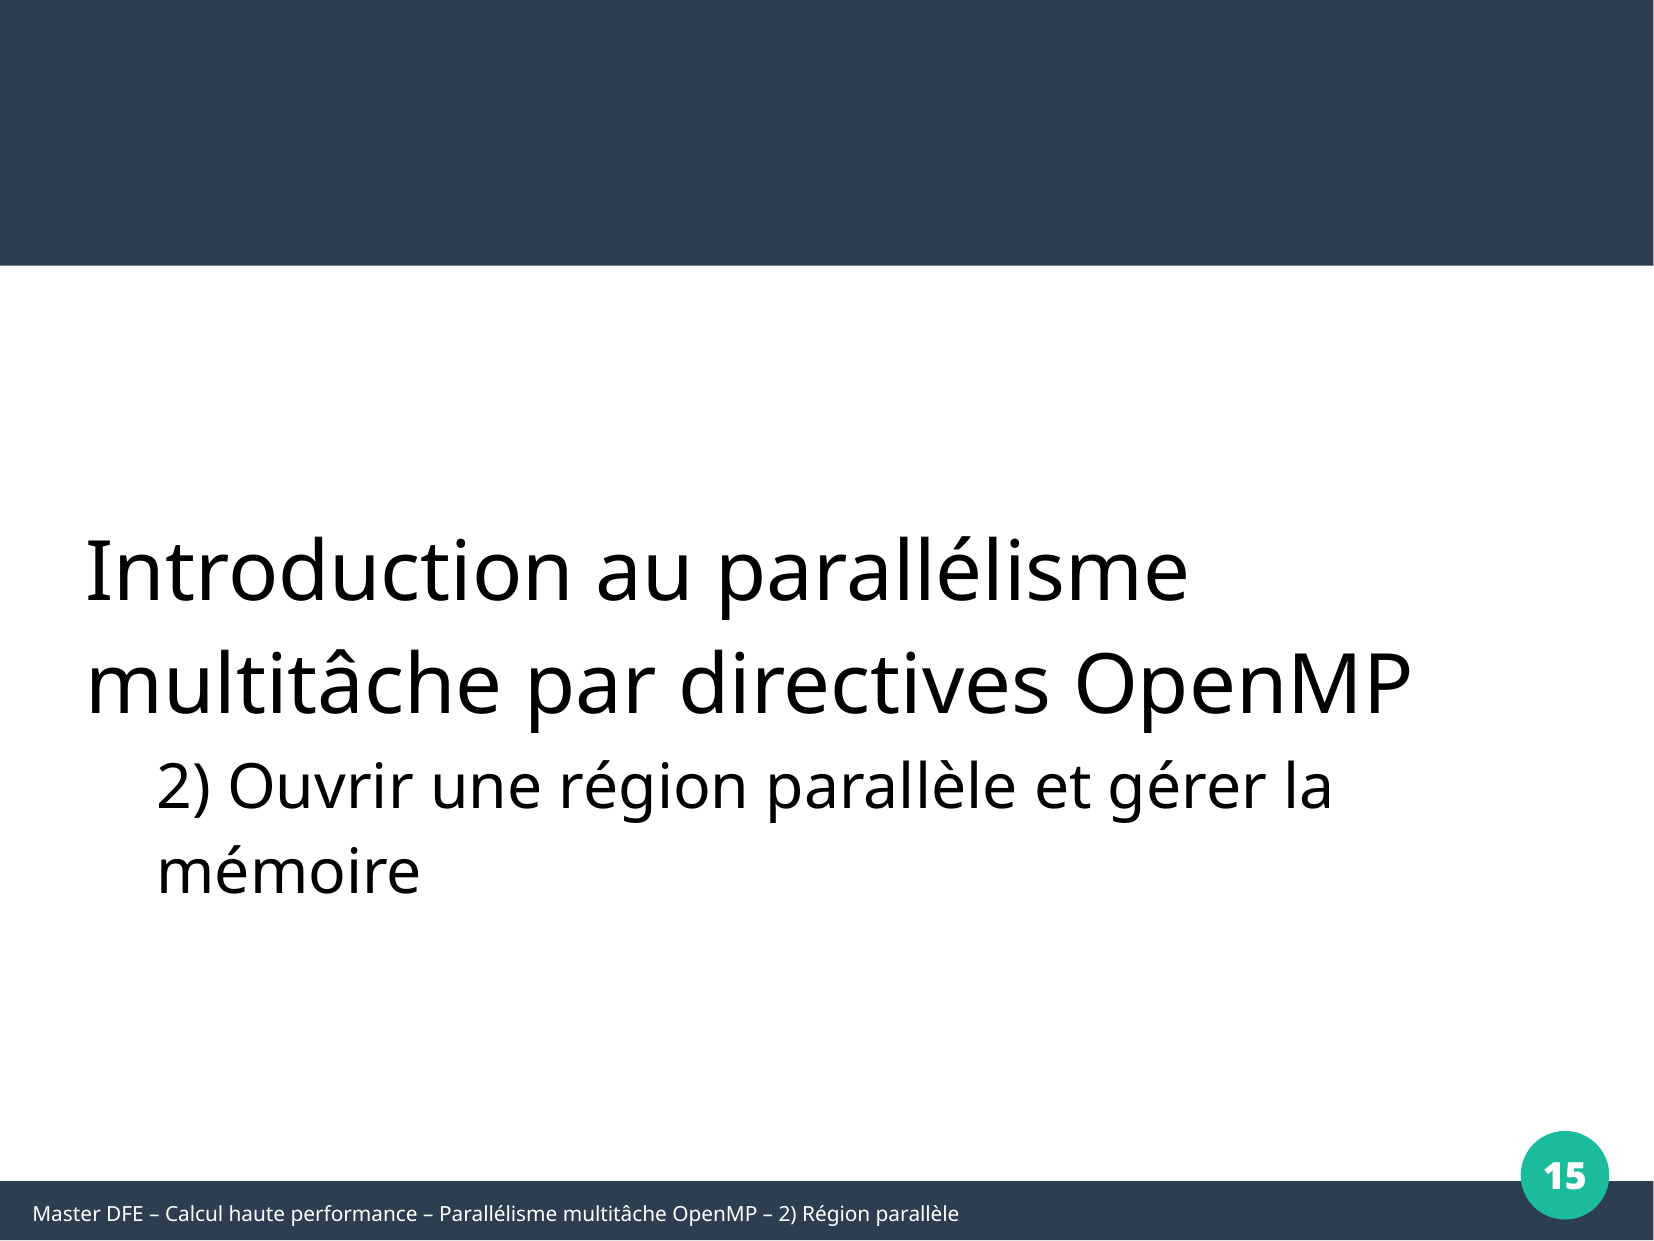

Introduction au parallélisme multitâche par directives OpenMP
2) Ouvrir une région parallèle et gérer la mémoire
15
Master DFE – Calcul haute performance – Parallélisme multitâche OpenMP – 2) Région parallèle